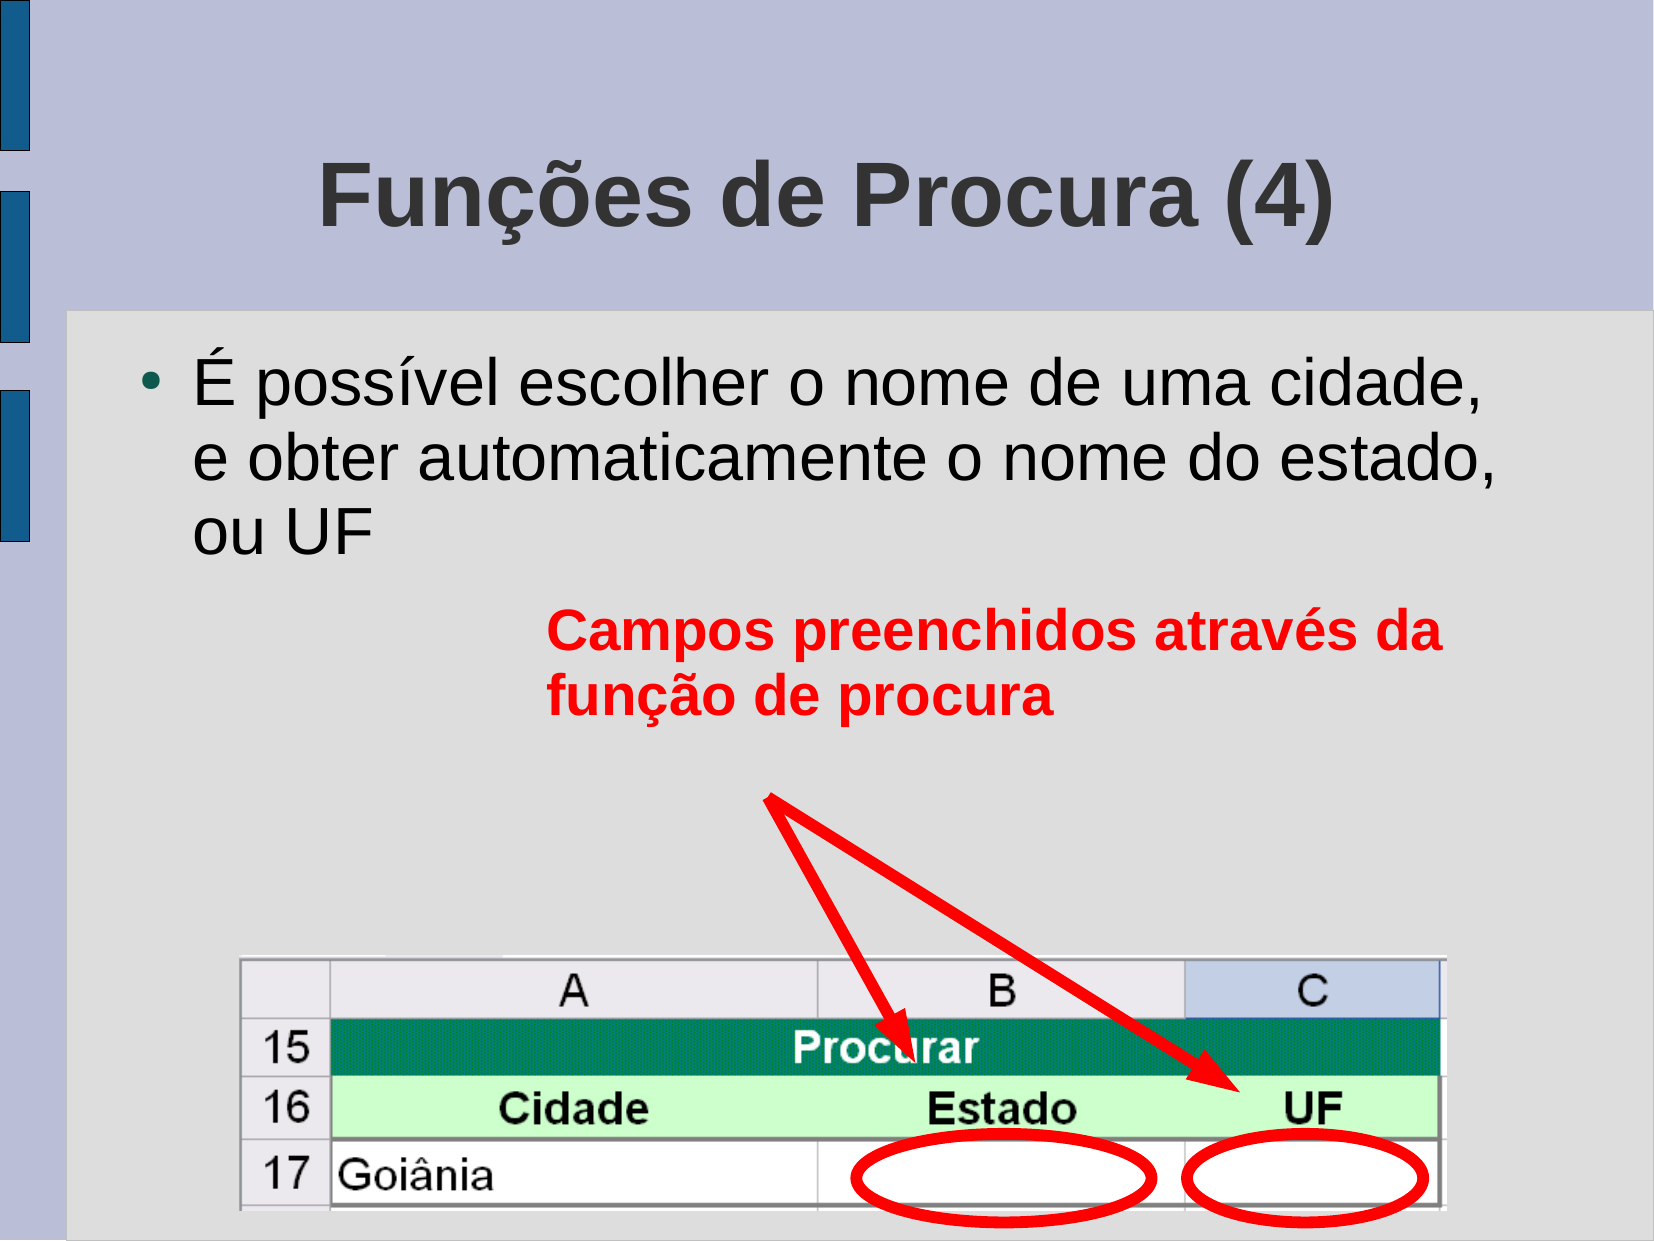

# Funções de Procura (4)
É possível escolher o nome de uma cidade, e obter automaticamente o nome do estado, ou UF
Campos preenchidos através da função de procura